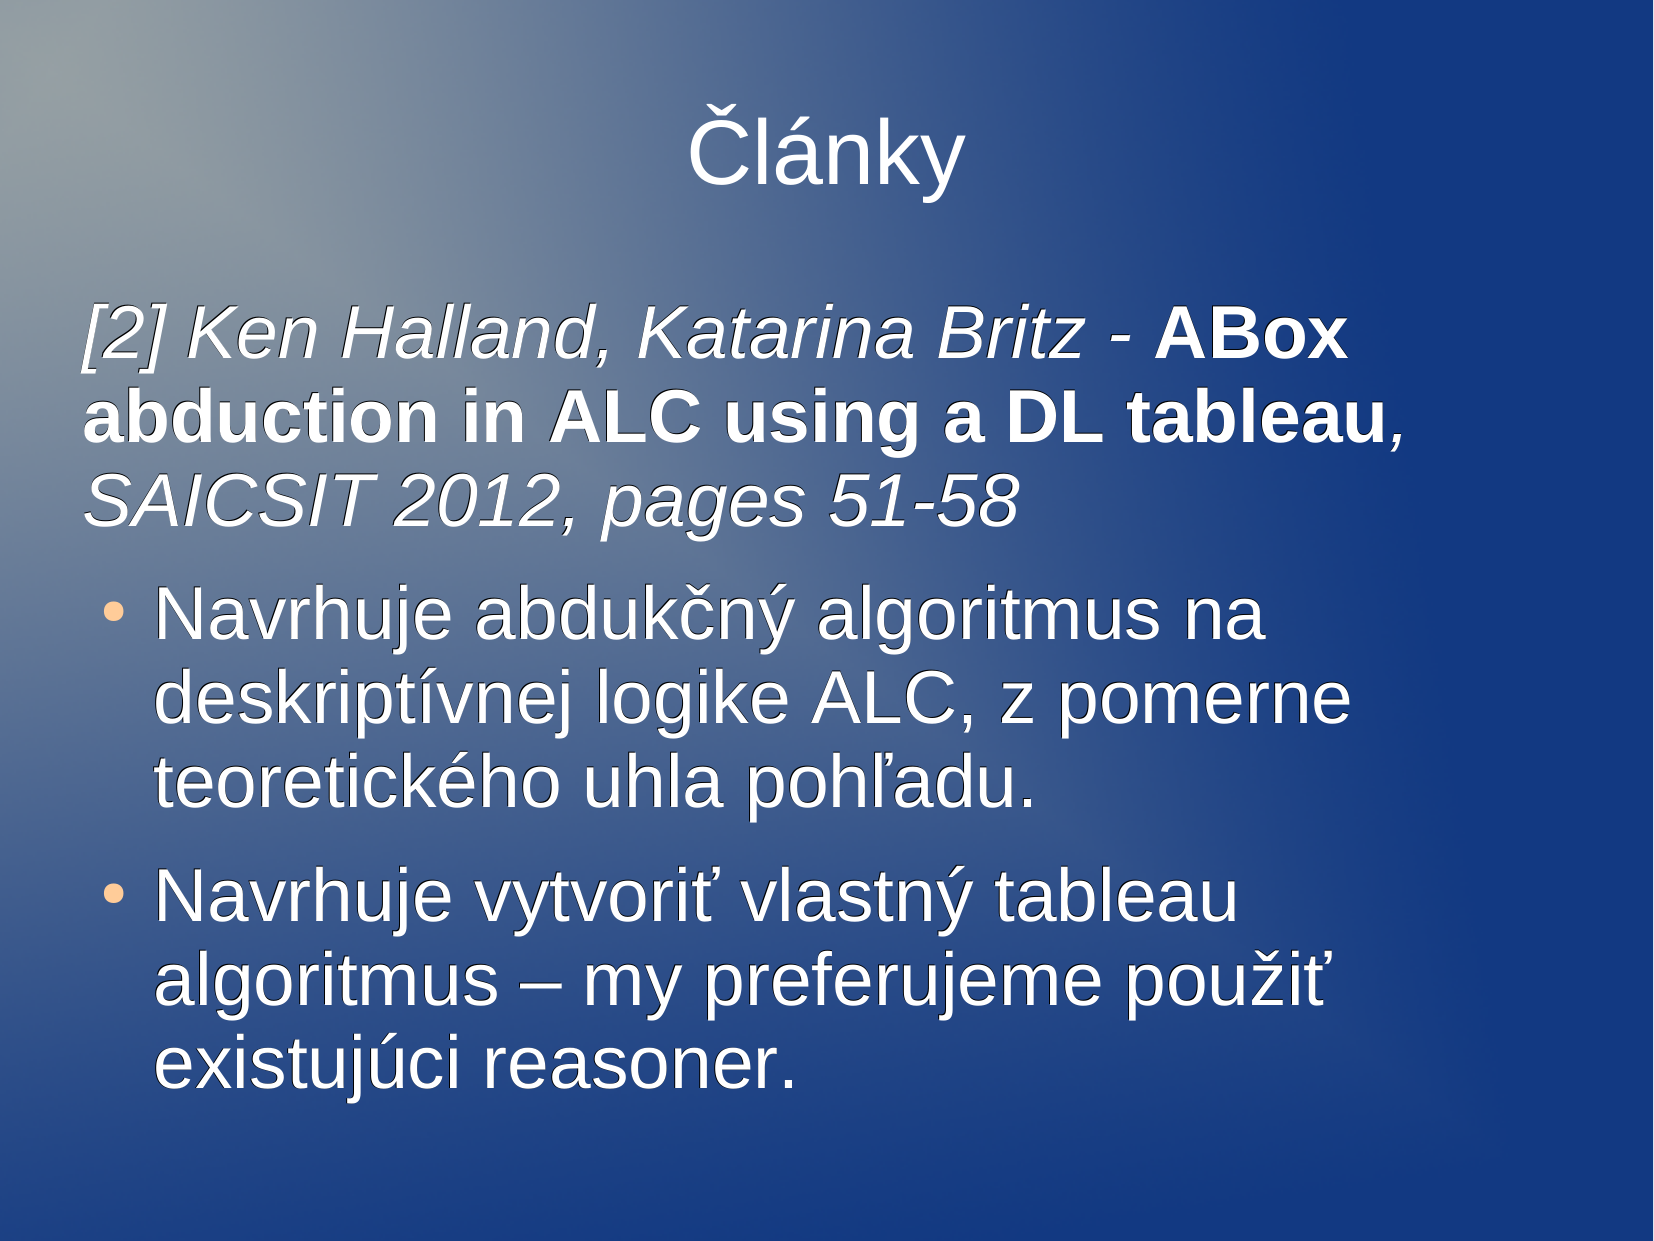

# Články
[2] Ken Halland, Katarina Britz - ABox abduction in ALC using a DL tableau, SAICSIT 2012, pages 51-58
Navrhuje abdukčný algoritmus na deskriptívnej logike ALC, z pomerne teoretického uhla pohľadu.
Navrhuje vytvoriť vlastný tableau algoritmus – my preferujeme použiť existujúci reasoner.